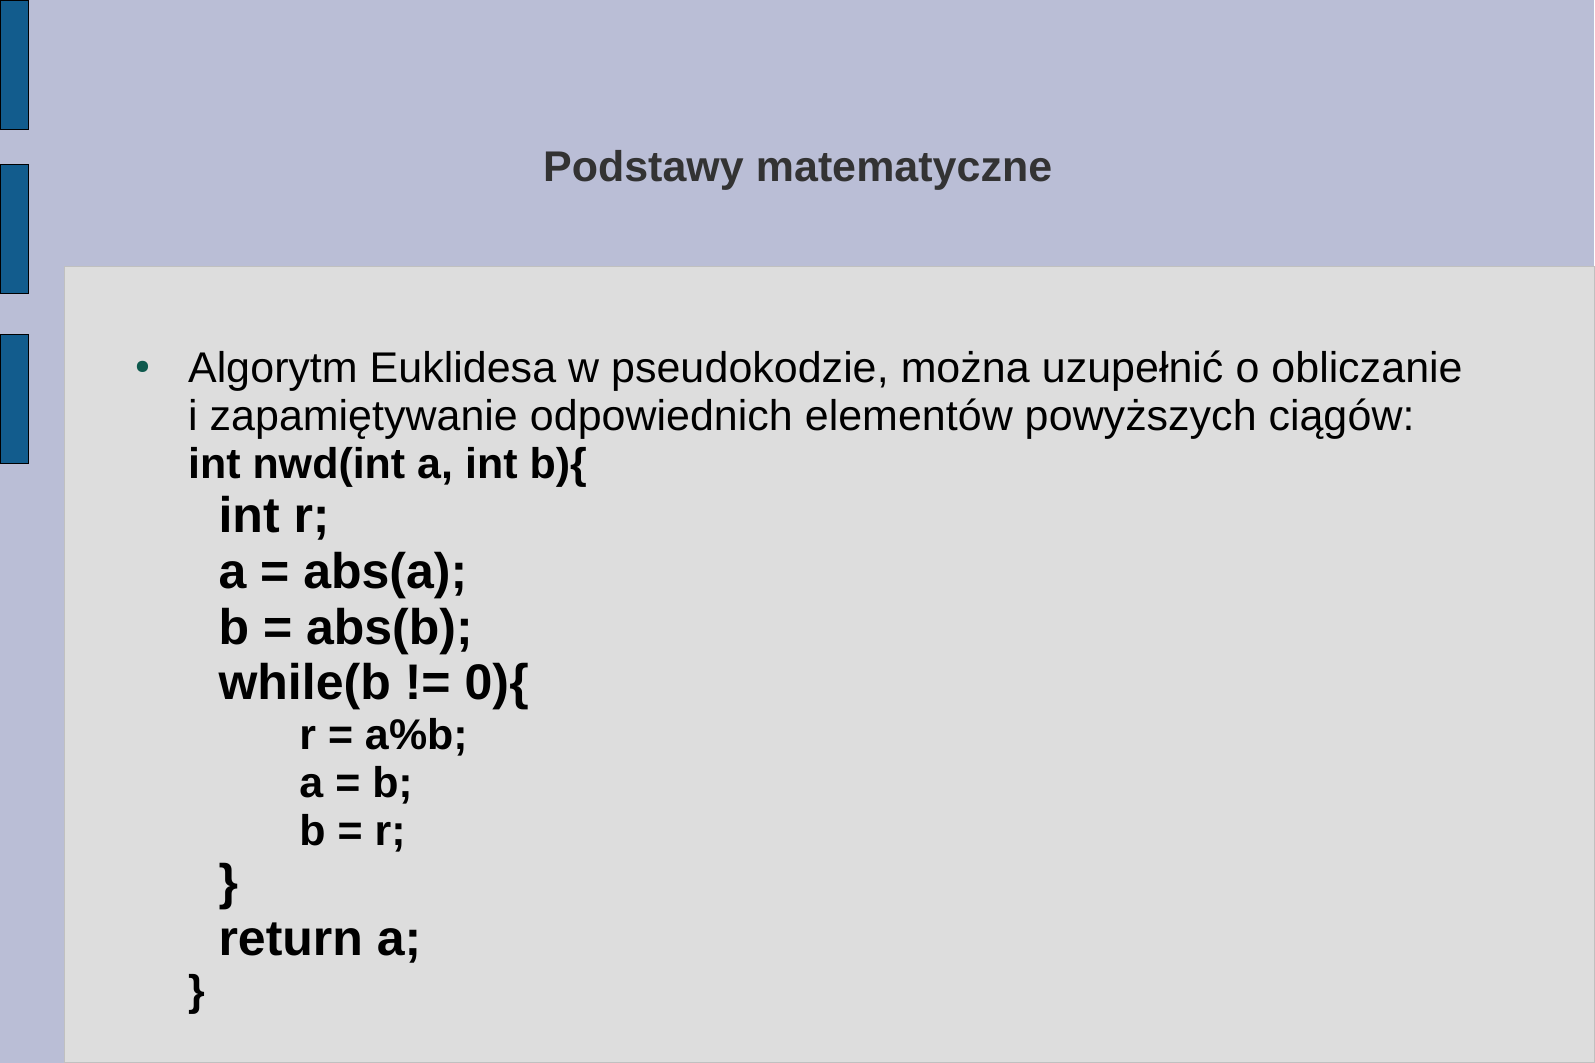

# Podstawy matematyczne
Algorytm Euklidesa w pseudokodzie, można uzupełnić o obliczanie i zapamiętywanie odpowiednich elementów powyższych ciągów:
int nwd(int a, int b){
int r;
a = abs(a);
b = abs(b);
while(b != 0){
r = a%b;
a = b;
b = r;
}
return a;
}